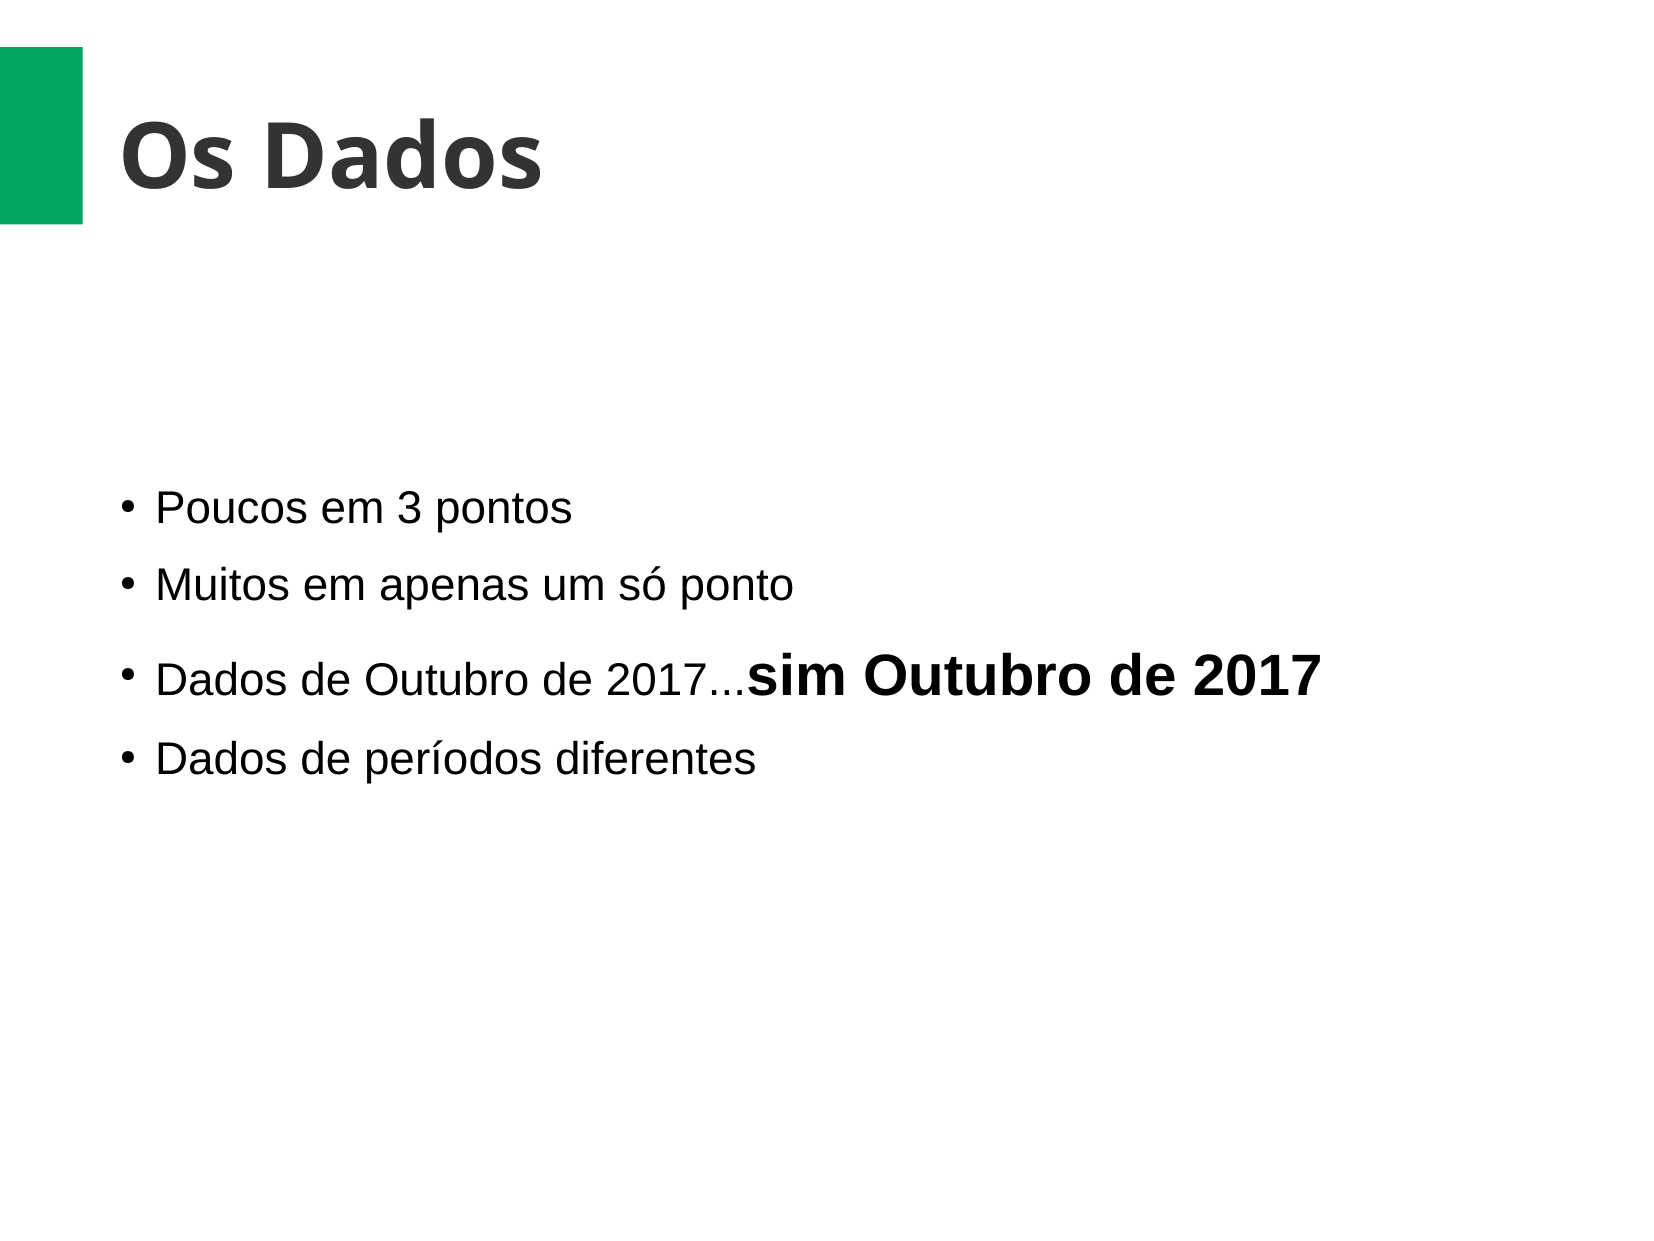

# Os Dados
Poucos em 3 pontos
Muitos em apenas um só ponto
Dados de Outubro de 2017...sim Outubro de 2017
Dados de períodos diferentes